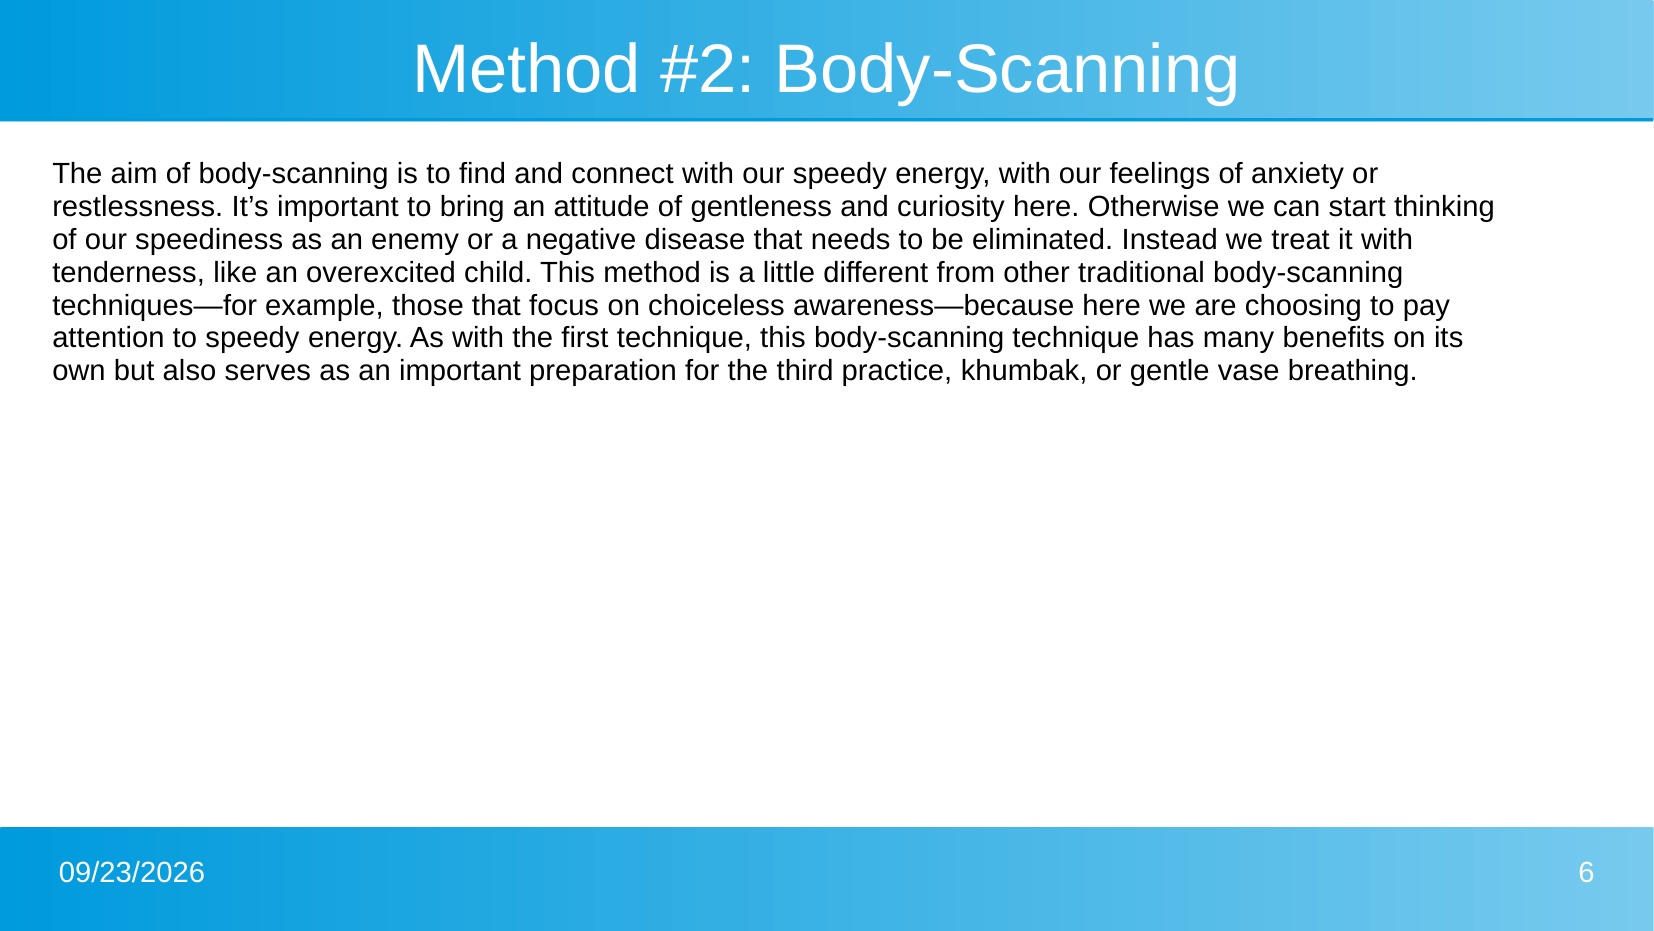

# Method #2: Body-Scanning
The aim of body-scanning is to find and connect with our speedy energy, with our feelings of anxiety or restlessness. It’s important to bring an attitude of gentleness and curiosity here. Otherwise we can start thinking of our speediness as an enemy or a negative disease that needs to be eliminated. Instead we treat it with tenderness, like an overexcited child. This method is a little different from other traditional body-scanning techniques—for example, those that focus on choiceless awareness—because here we are choosing to pay attention to speedy energy. As with the first technique, this body-scanning technique has many benefits on its own but also serves as an important preparation for the third practice, khumbak, or gentle vase breathing.
6